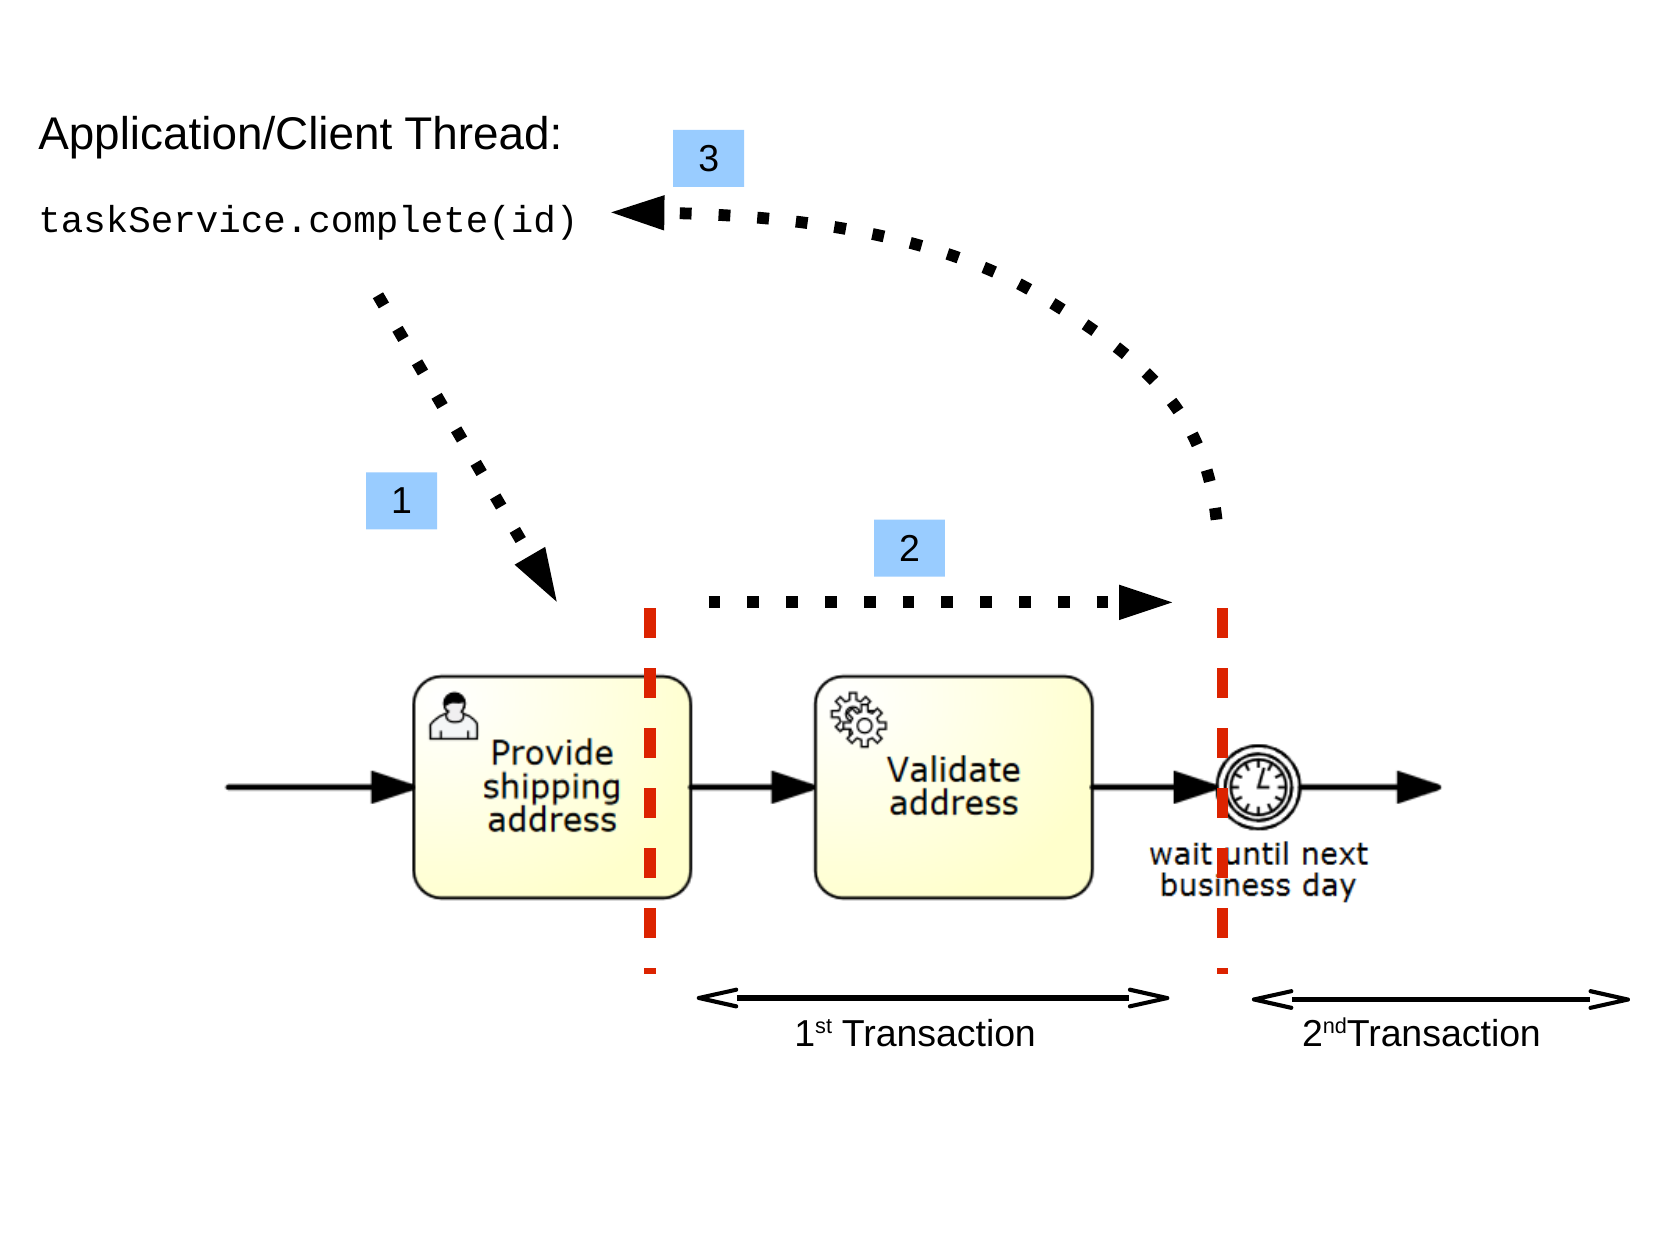

Application/Client Thread:
taskService.complete(id)
3
1
2
1st Transaction
2ndTransaction